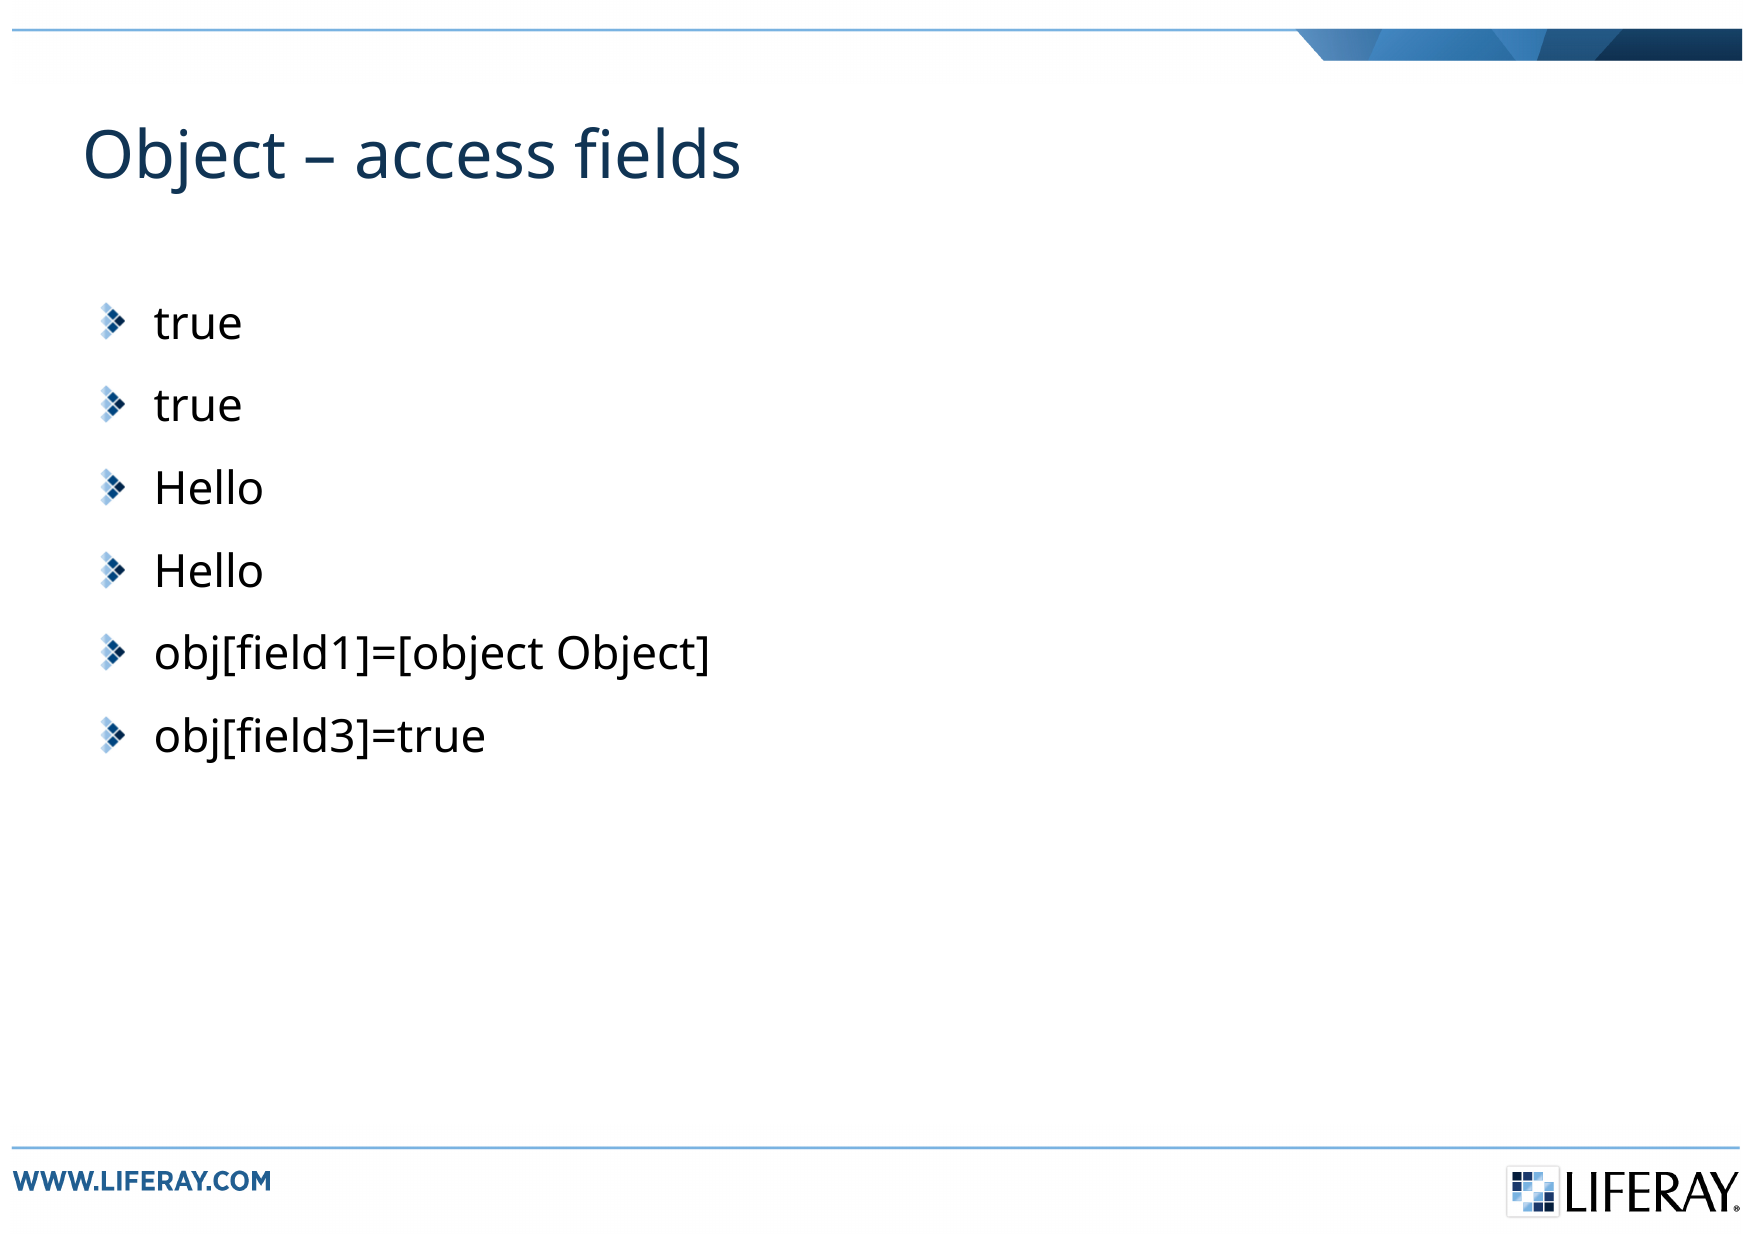

# Object – access fields
true
true
Hello
Hello
obj[field1]=[object Object]
obj[field3]=true